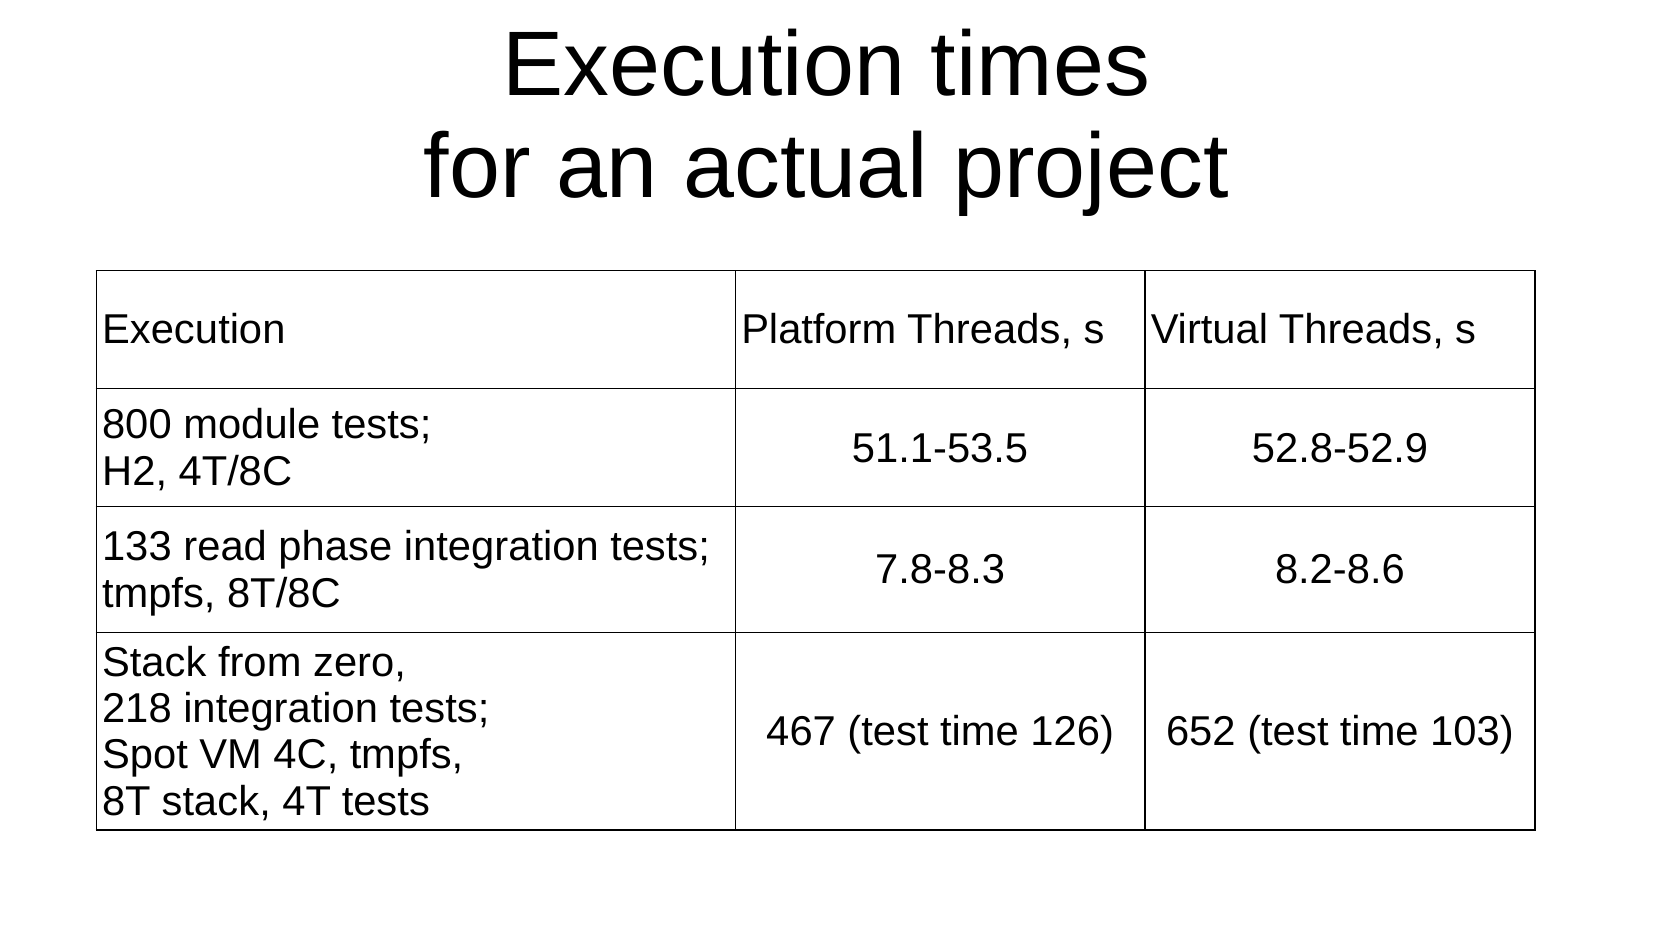

# Execution times for an actual project
| Execution | Platform Threads, s | Virtual Threads, s |
| --- | --- | --- |
| 800 module tests; H2, 4T/8C | 51.1-53.5 | 52.8-52.9 |
| 133 read phase integration tests; tmpfs, 8T/8C | 7.8-8.3 | 8.2-8.6 |
| Stack from zero, 218 integration tests; Spot VM 4C, tmpfs, 8T stack, 4T tests | 467 (test time 126) | 652 (test time 103) |